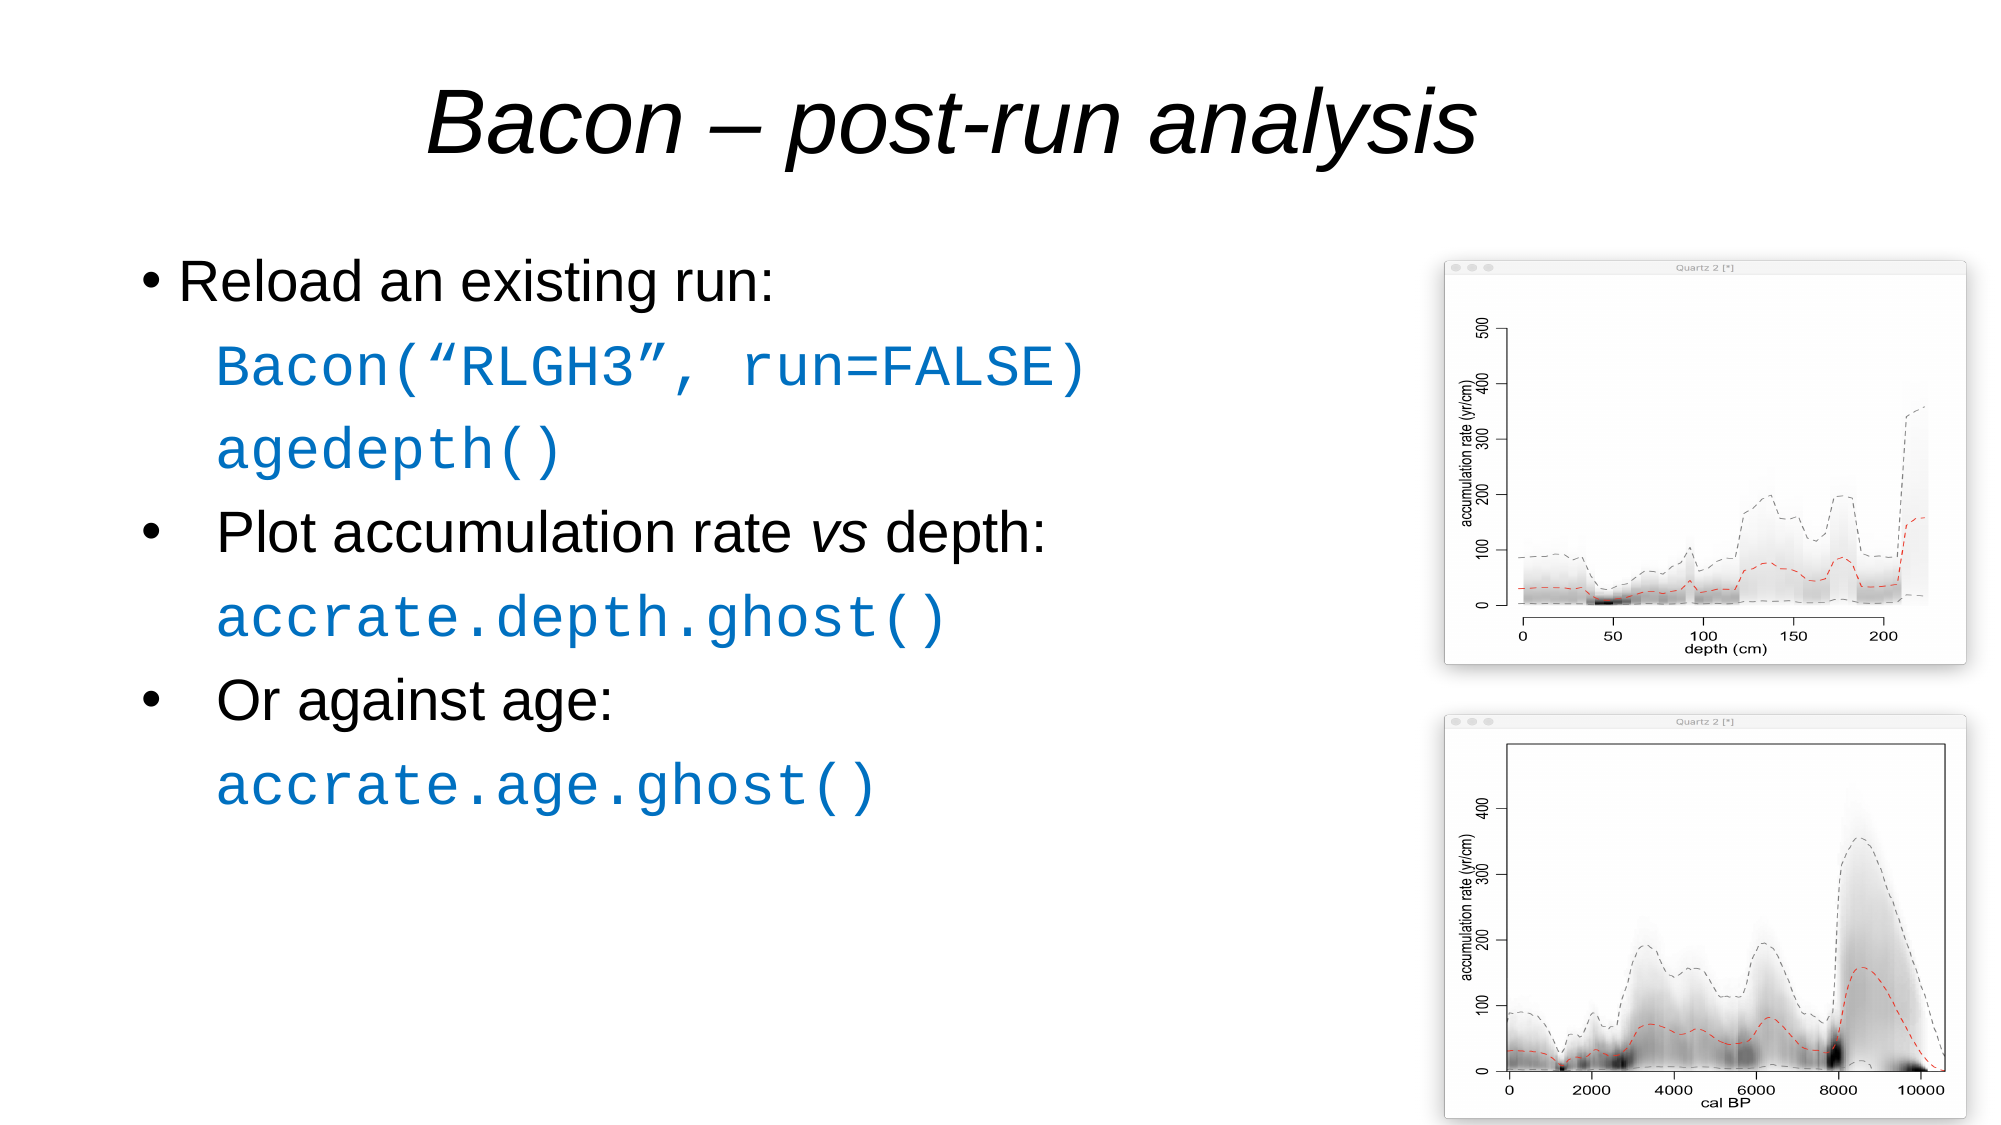

Bacon – post-run analysis
Reload an existing run:
	Bacon(“RLGH3”, run=FALSE)
	agedepth()
Plot accumulation rate vs depth:
	accrate.depth.ghost()
Or against age:
	accrate.age.ghost()